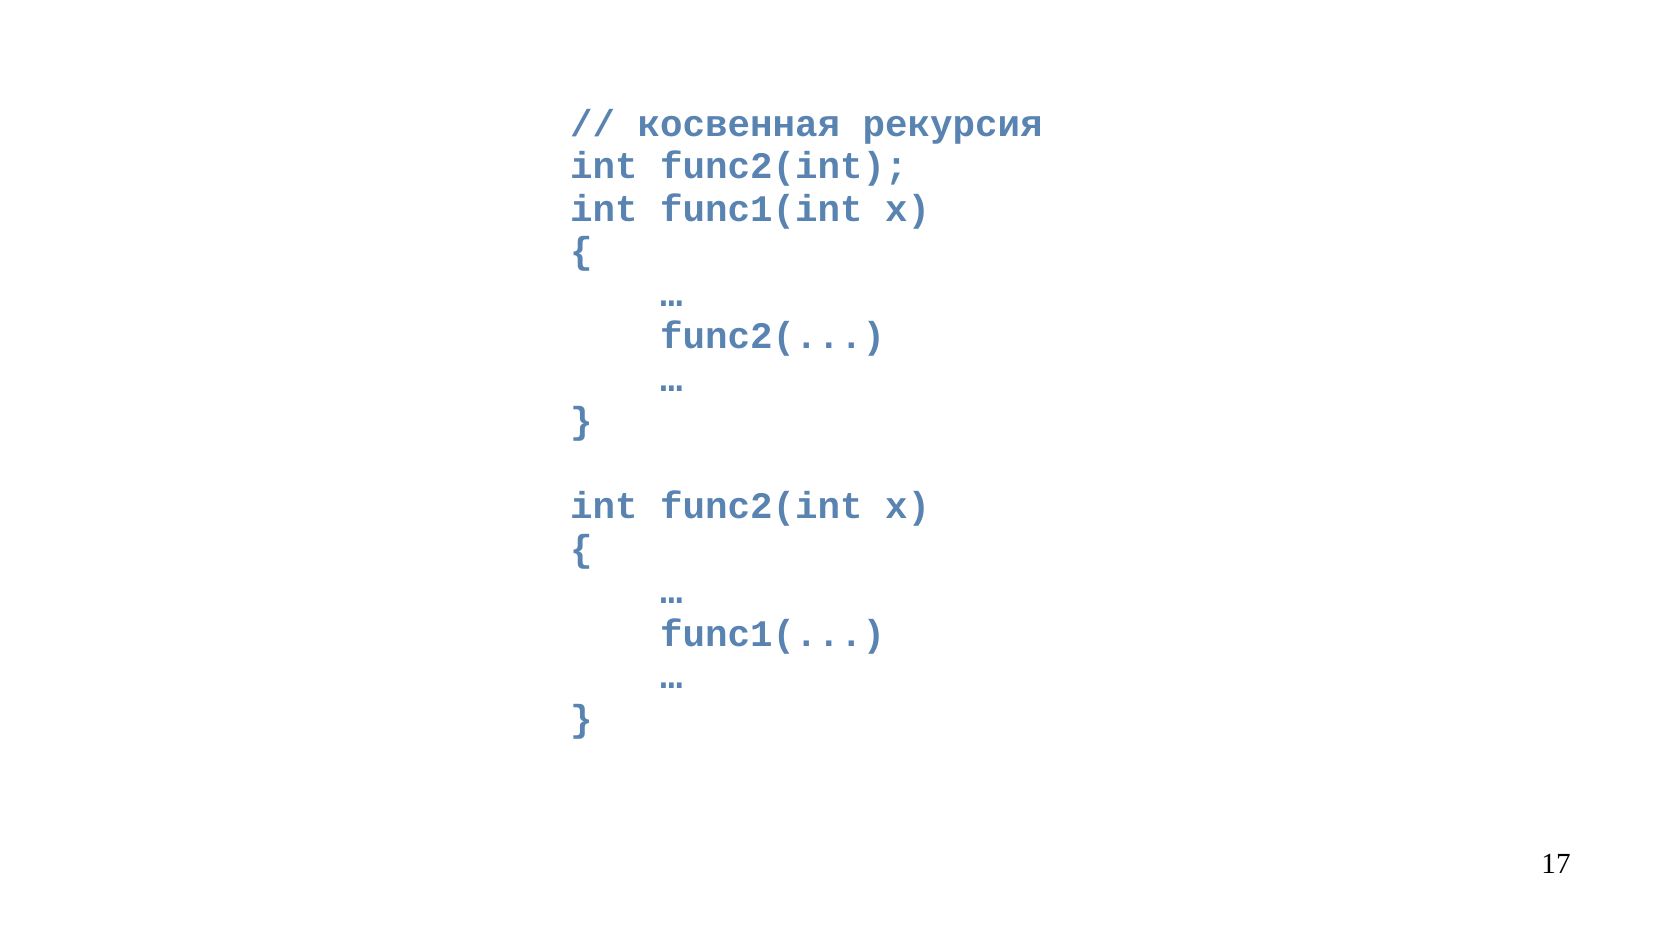

# // косвенная рекурсия
int func2(int);
int func1(int x)
{
 …
 func2(...)
 …
}
int func2(int x)
{
 …
 func1(...)
 …
}
17